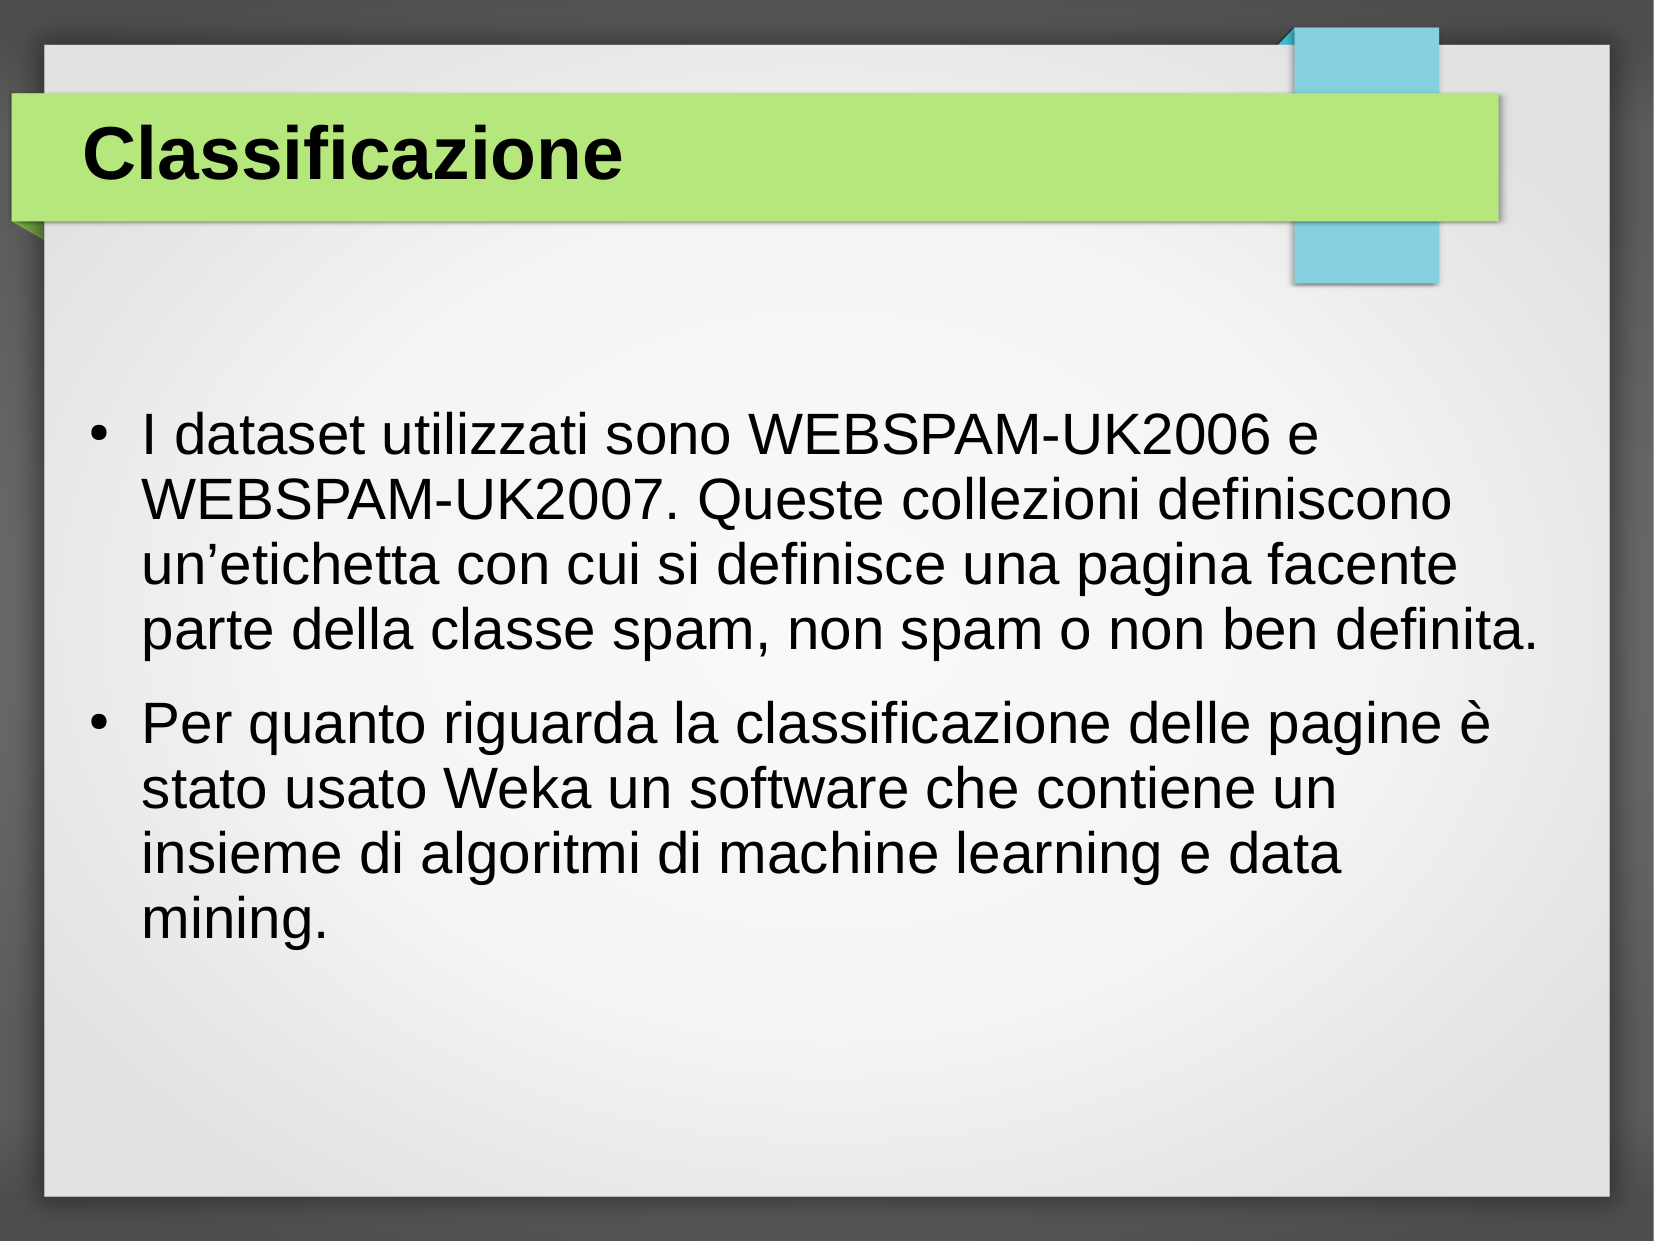

# Classificazione
I dataset utilizzati sono WEBSPAM-UK2006 e WEBSPAM-UK2007. Queste collezioni definiscono un’etichetta con cui si definisce una pagina facente parte della classe spam, non spam o non ben definita.
Per quanto riguarda la classificazione delle pagine è stato usato Weka un software che contiene un insieme di algoritmi di machine learning e data mining.